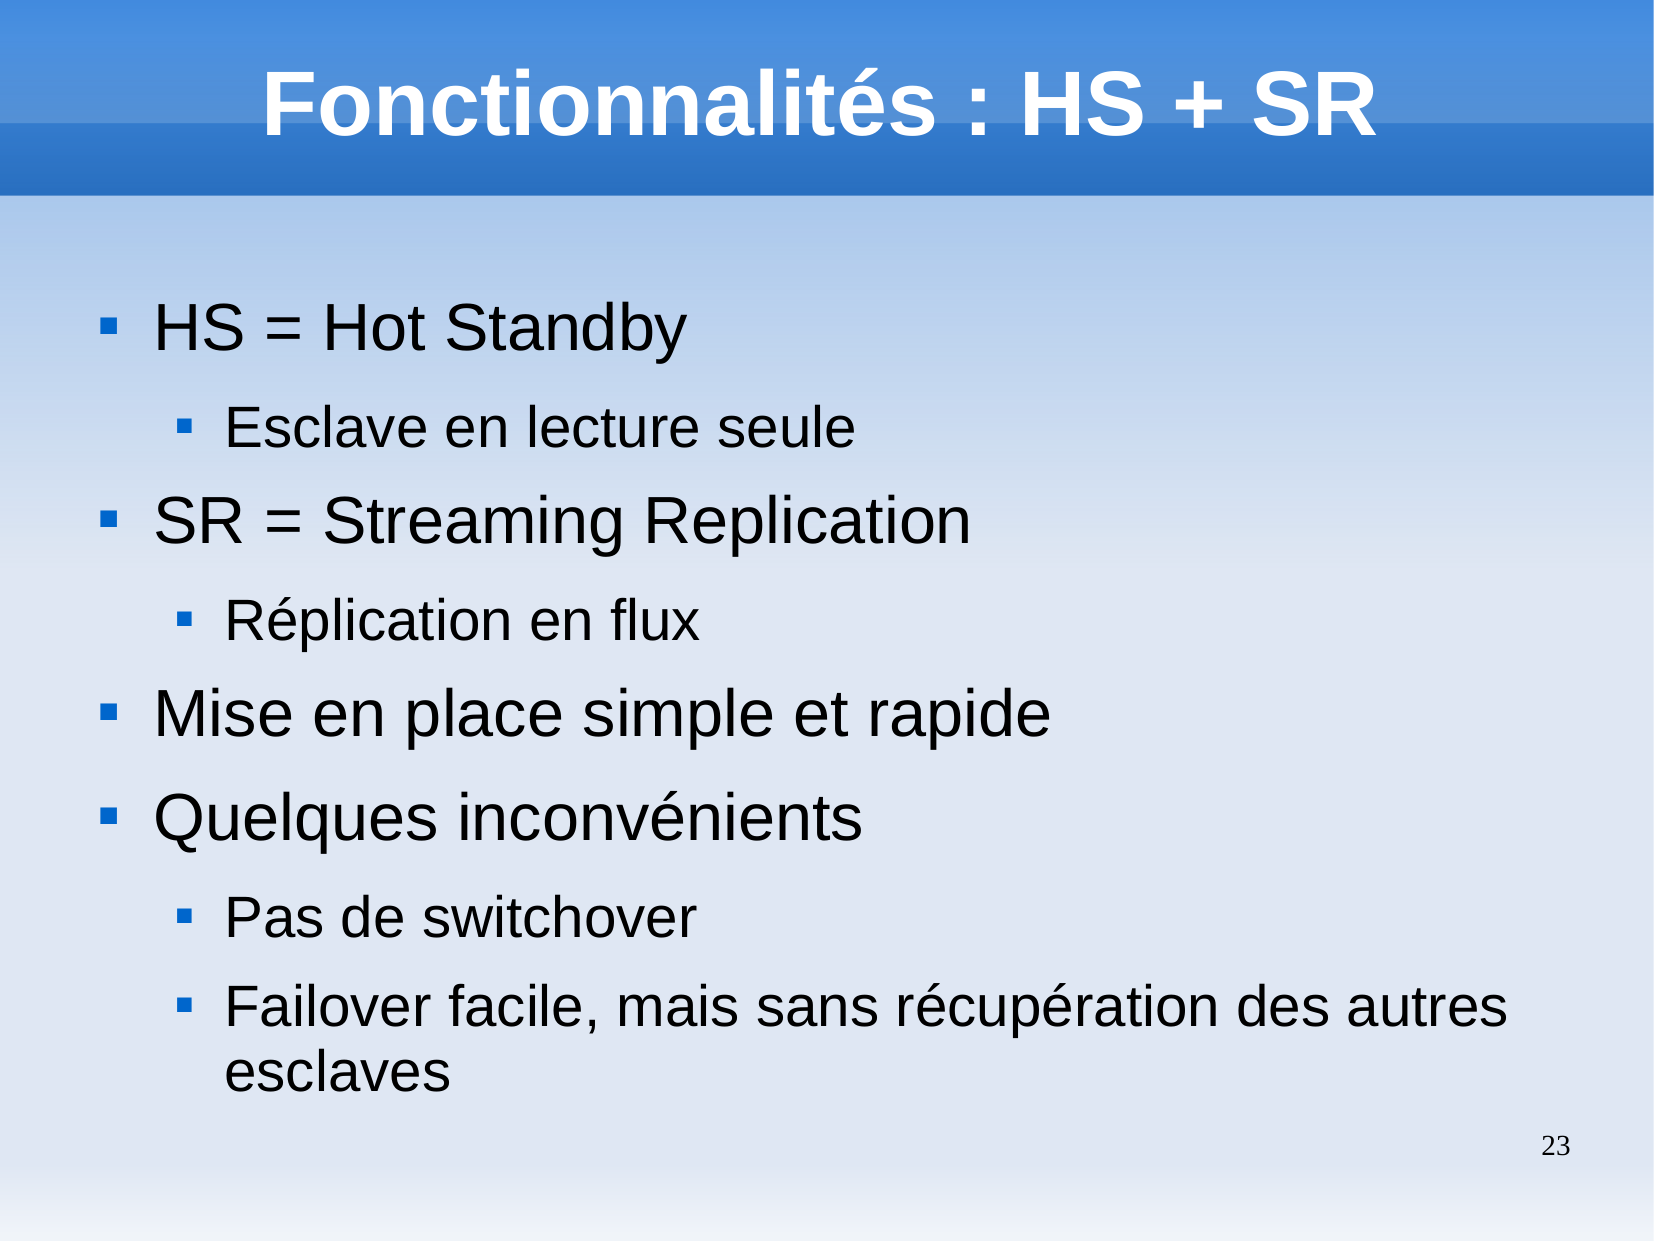

# Fonctionnalités : HS + SR
HS = Hot Standby
Esclave en lecture seule
SR = Streaming Replication
Réplication en flux
Mise en place simple et rapide
Quelques inconvénients
Pas de switchover
Failover facile, mais sans récupération des autres esclaves
23